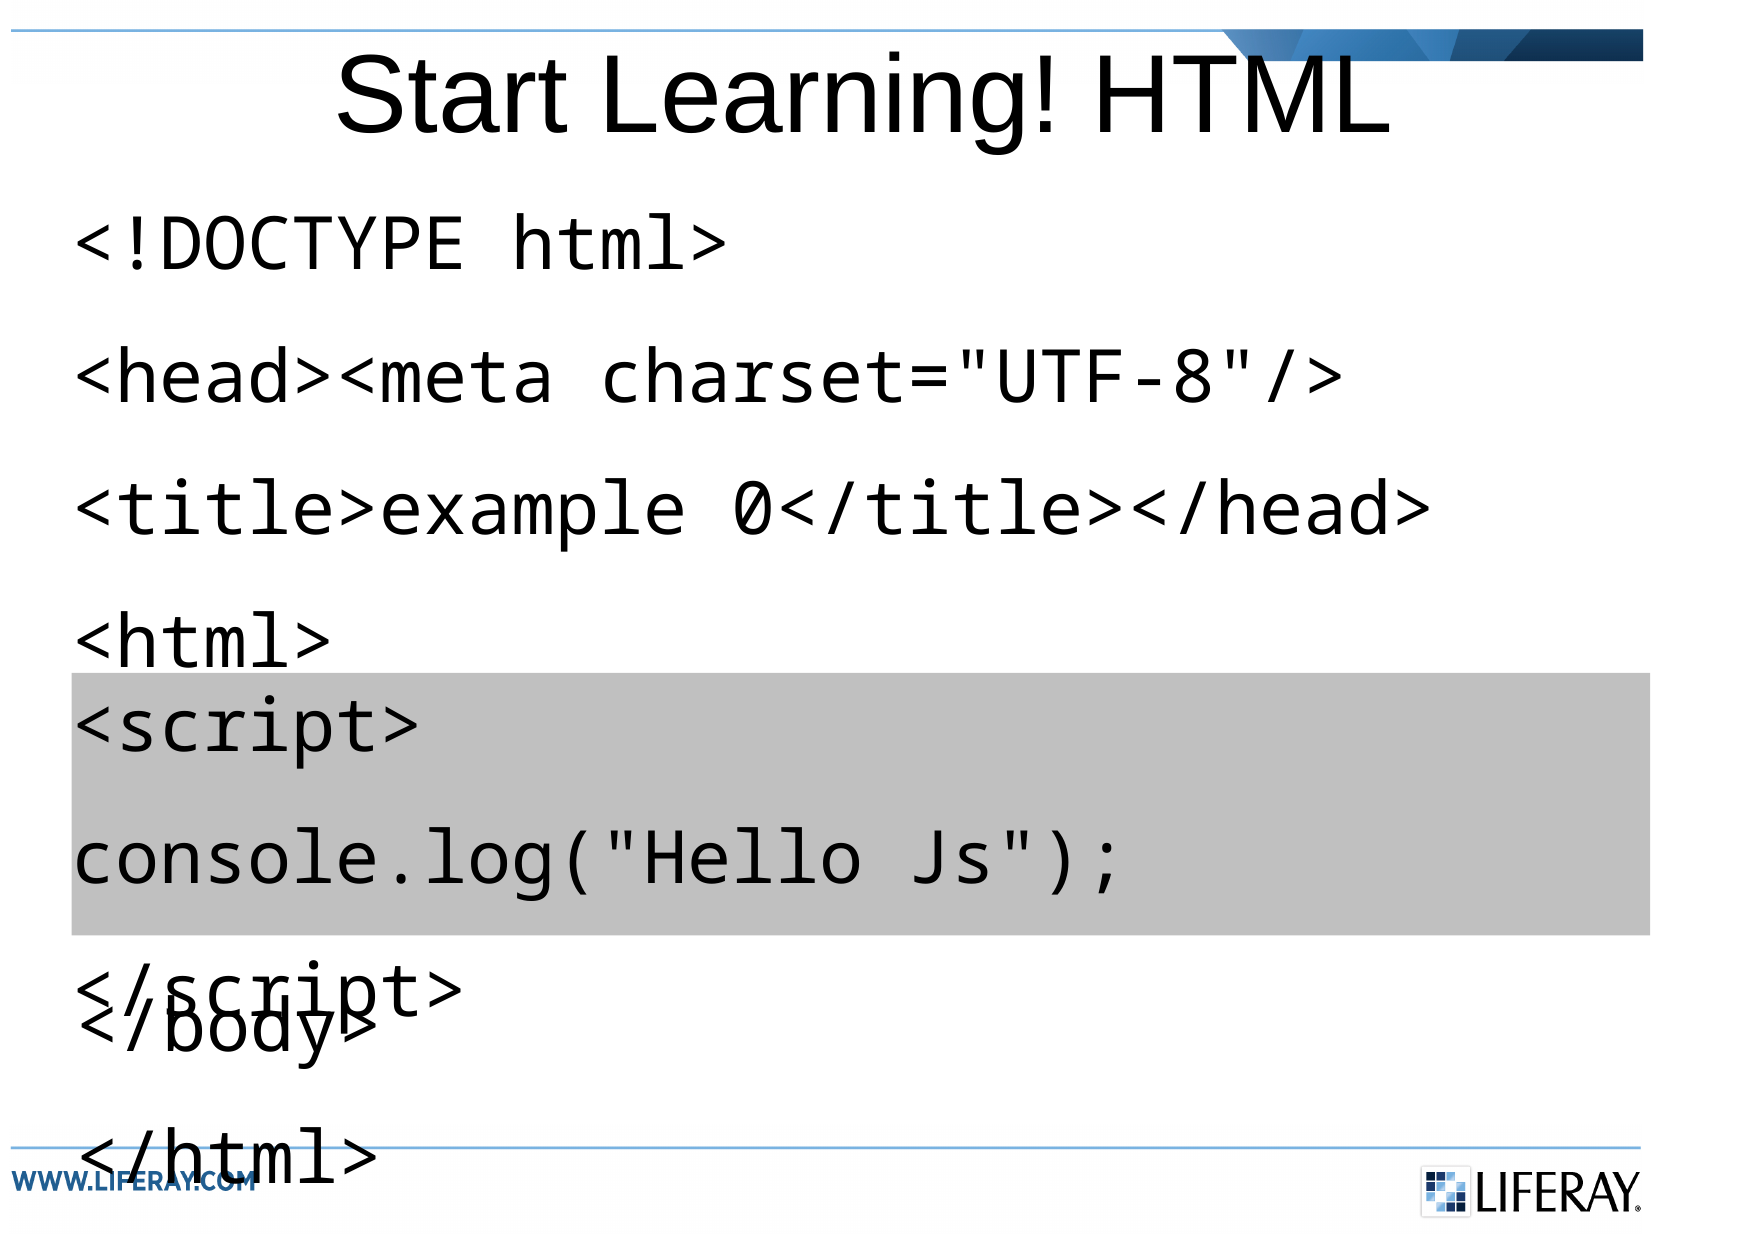

# Start Learning! HTML
<!DOCTYPE html>
<head><meta charset="UTF-8"/>
<title>example 0</title></head>
<html>
<body>
<script>
console.log("Hello Js");
</script>
</body>
</html>